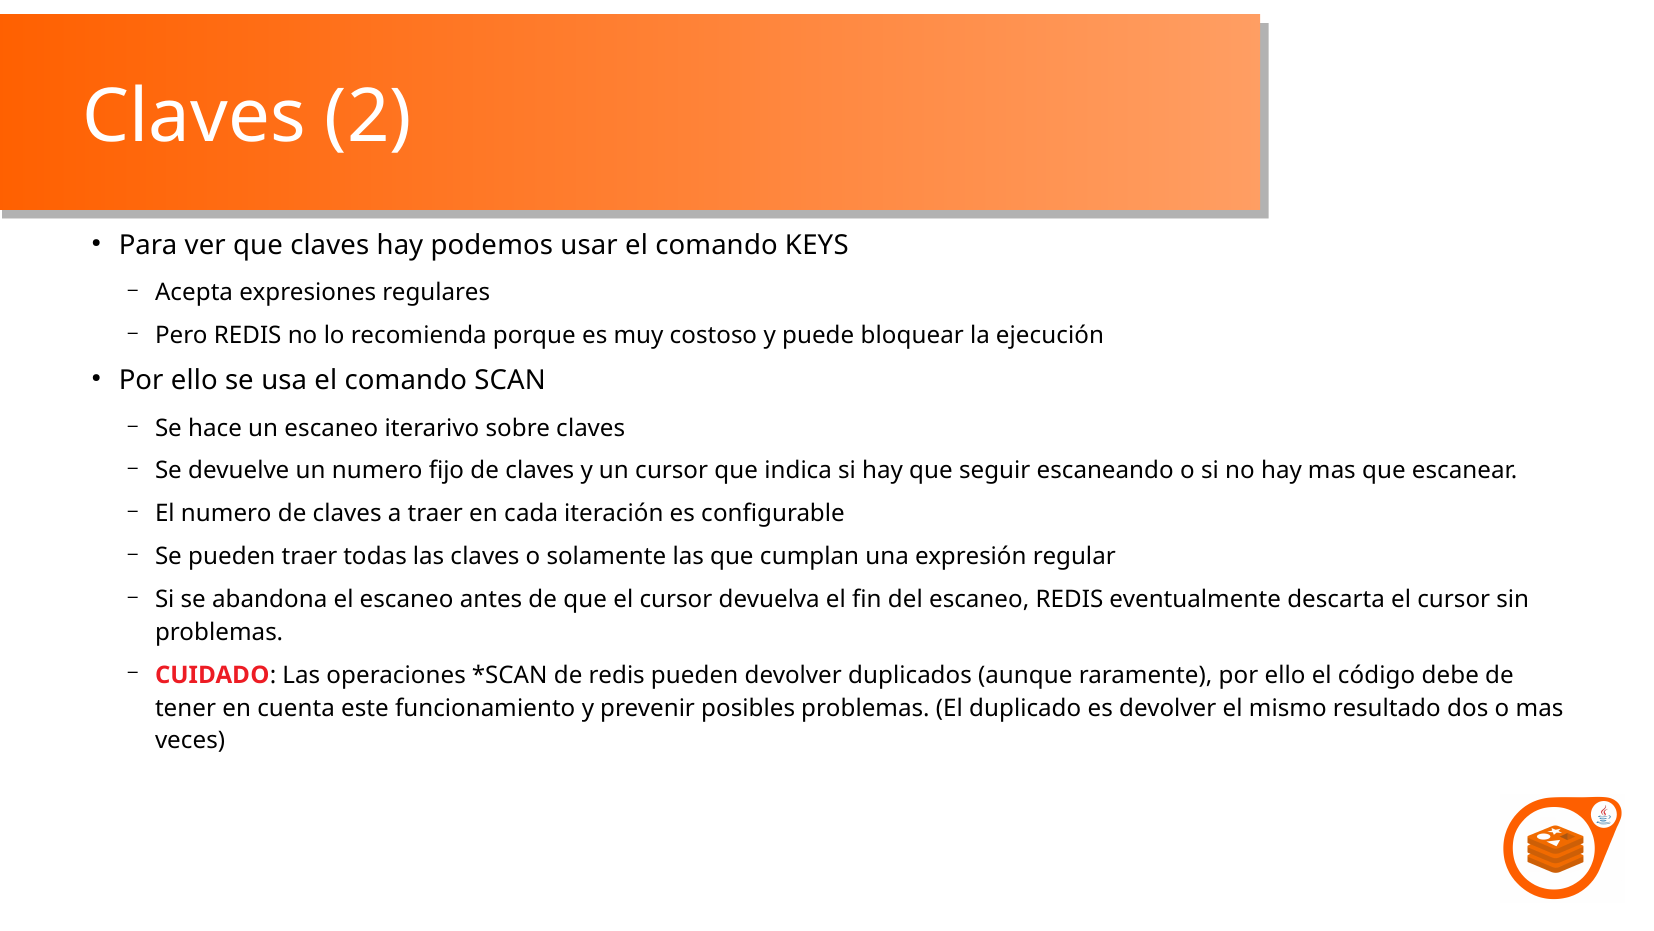

# Claves (2)
Para ver que claves hay podemos usar el comando KEYS
Acepta expresiones regulares
Pero REDIS no lo recomienda porque es muy costoso y puede bloquear la ejecución
Por ello se usa el comando SCAN
Se hace un escaneo iterarivo sobre claves
Se devuelve un numero fijo de claves y un cursor que indica si hay que seguir escaneando o si no hay mas que escanear.
El numero de claves a traer en cada iteración es configurable
Se pueden traer todas las claves o solamente las que cumplan una expresión regular
Si se abandona el escaneo antes de que el cursor devuelva el fin del escaneo, REDIS eventualmente descarta el cursor sin problemas.
CUIDADO: Las operaciones *SCAN de redis pueden devolver duplicados (aunque raramente), por ello el código debe de tener en cuenta este funcionamiento y prevenir posibles problemas. (El duplicado es devolver el mismo resultado dos o mas veces)